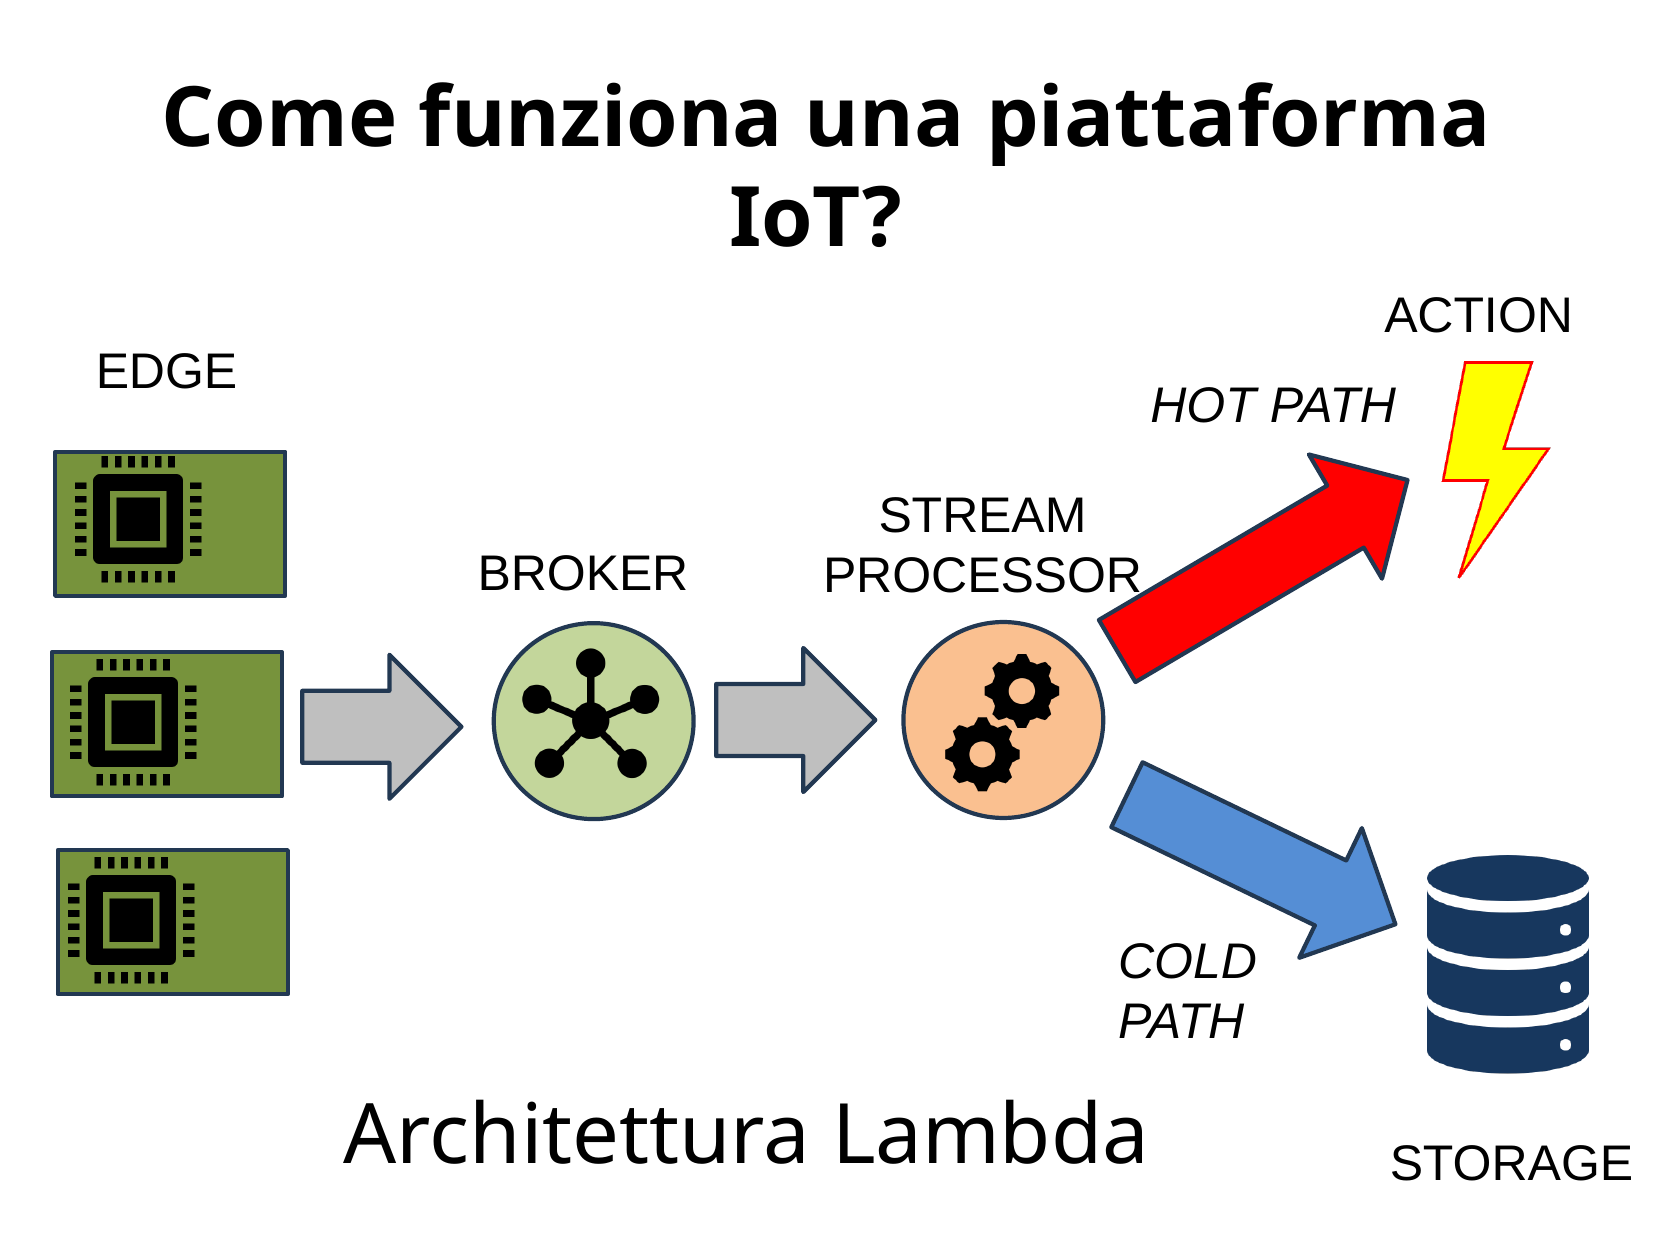

Come funziona una piattaforma IoT?
ACTION
EDGE
HOT PATH
STREAM
PROCESSOR
BROKER
COLD PATH
STORAGE
Architettura Lambda